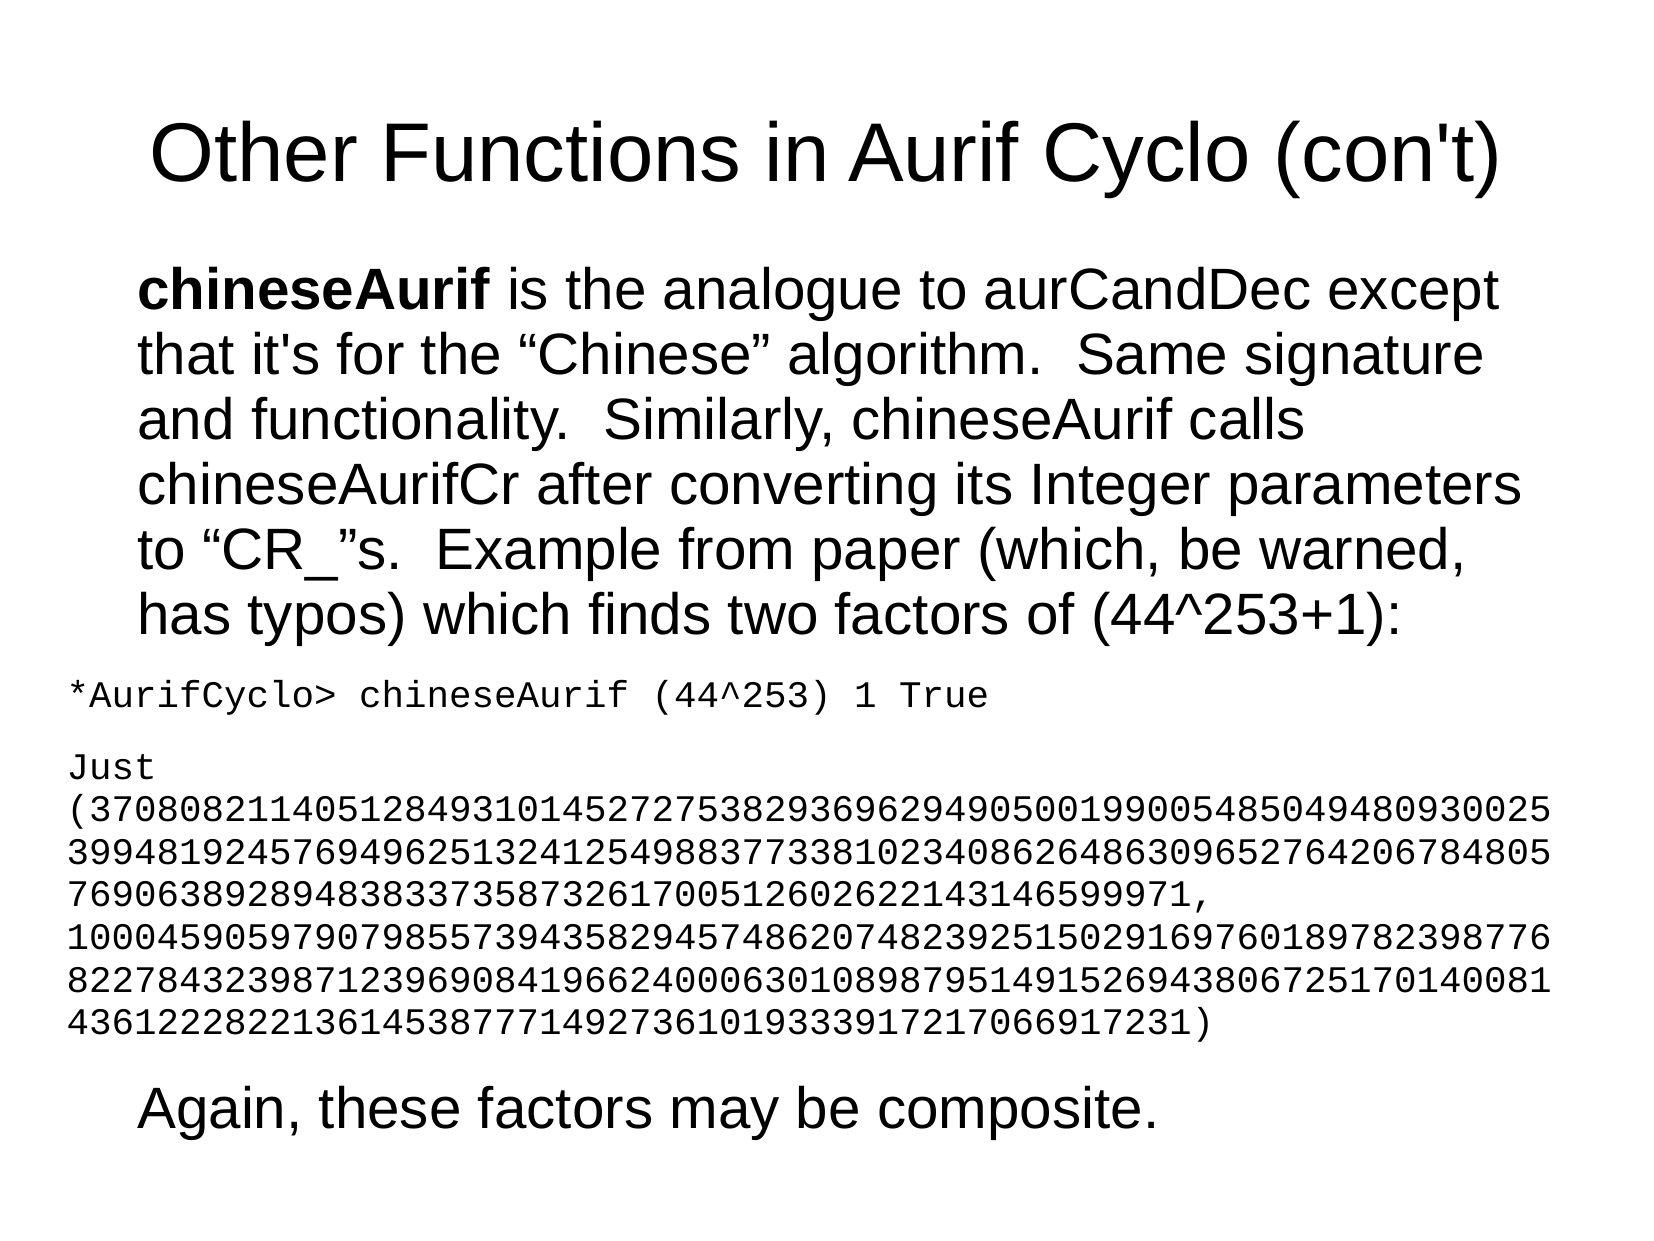

# Other Functions in Aurif Cyclo (con't)
chineseAurif is the analogue to aurCandDec except that it's for the “Chinese” algorithm. Same signature and functionality. Similarly, chineseAurif calls chineseAurifCr after converting its Integer parameters to “CR_”s. Example from paper (which, be warned, has typos) which finds two factors of (44^253+1):
*AurifCyclo> chineseAurif (44^253) 1 True
Just (3708082114051284931014527275382936962949050019900548504948093002539948192457694962513241254988377338102340862648630965276420678480576906389289483833735873261700512602622143146599971, 10004590597907985573943582945748620748239251502916976018978239877682278432398712396908419662400063010898795149152694380672517014008143612228221361453877714927361019333917217066917231)
Again, these factors may be composite.